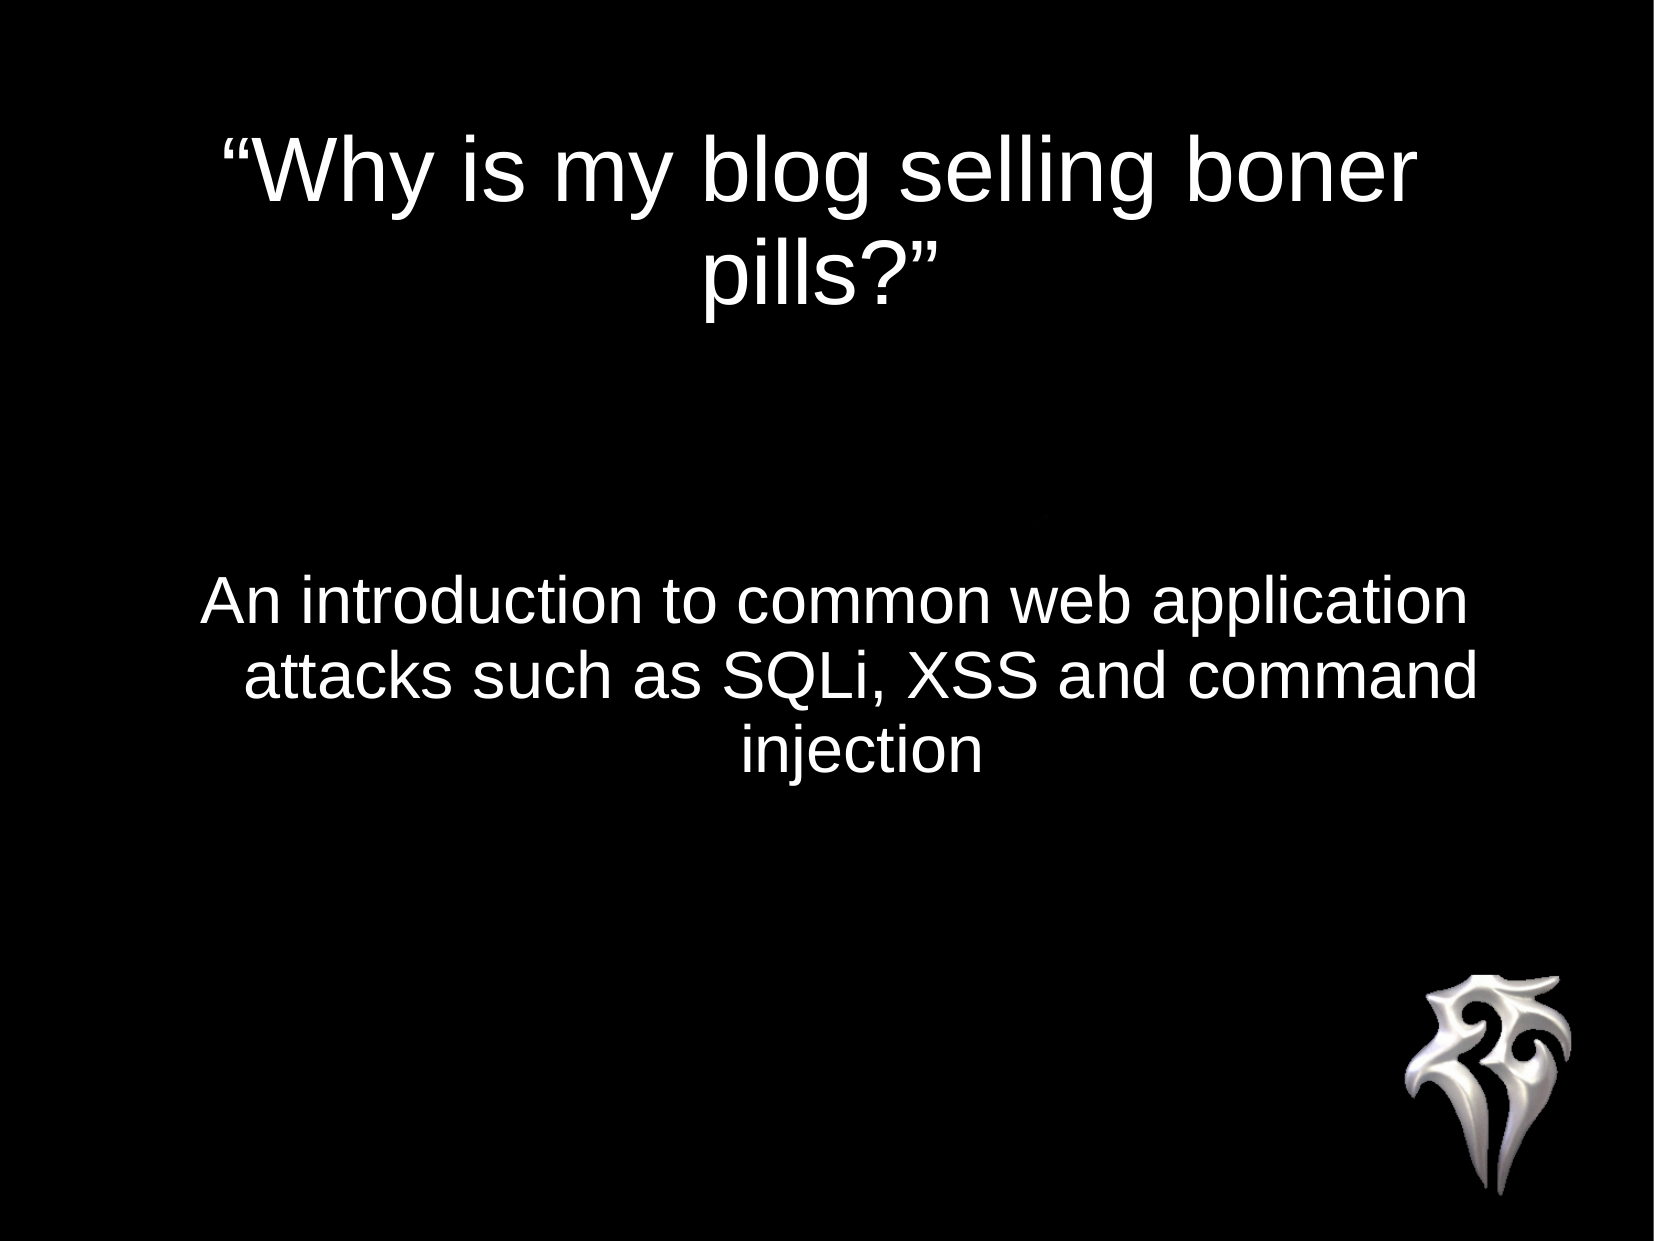

# “Why is my blog selling boner pills?”
An introduction to common web application attacks such as SQLi, XSS and command injection